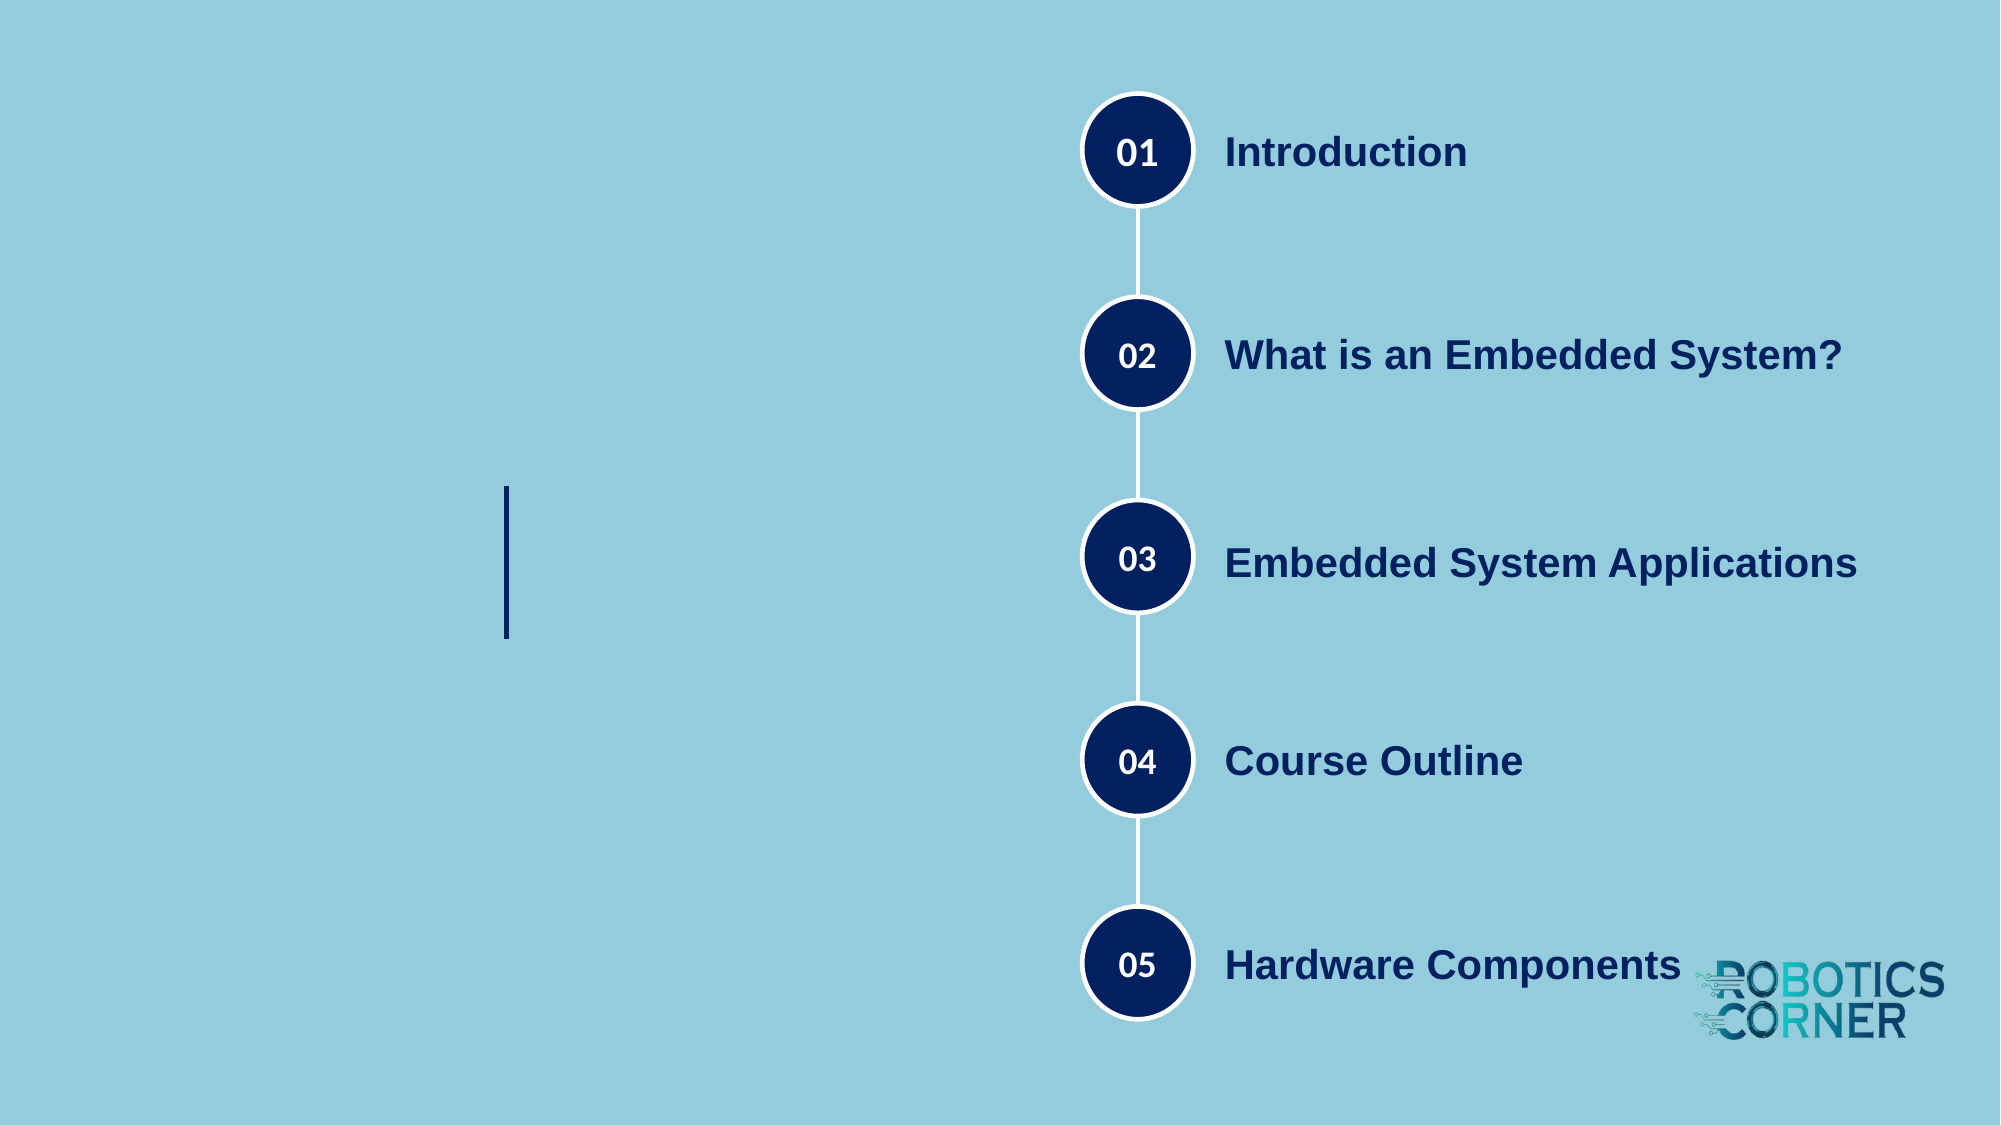

01
Introduction
02
What is an Embedded System?
03
AGEND
Embedded System Applications
04
Course Outline
05
Hardware Components
Robotics Corner